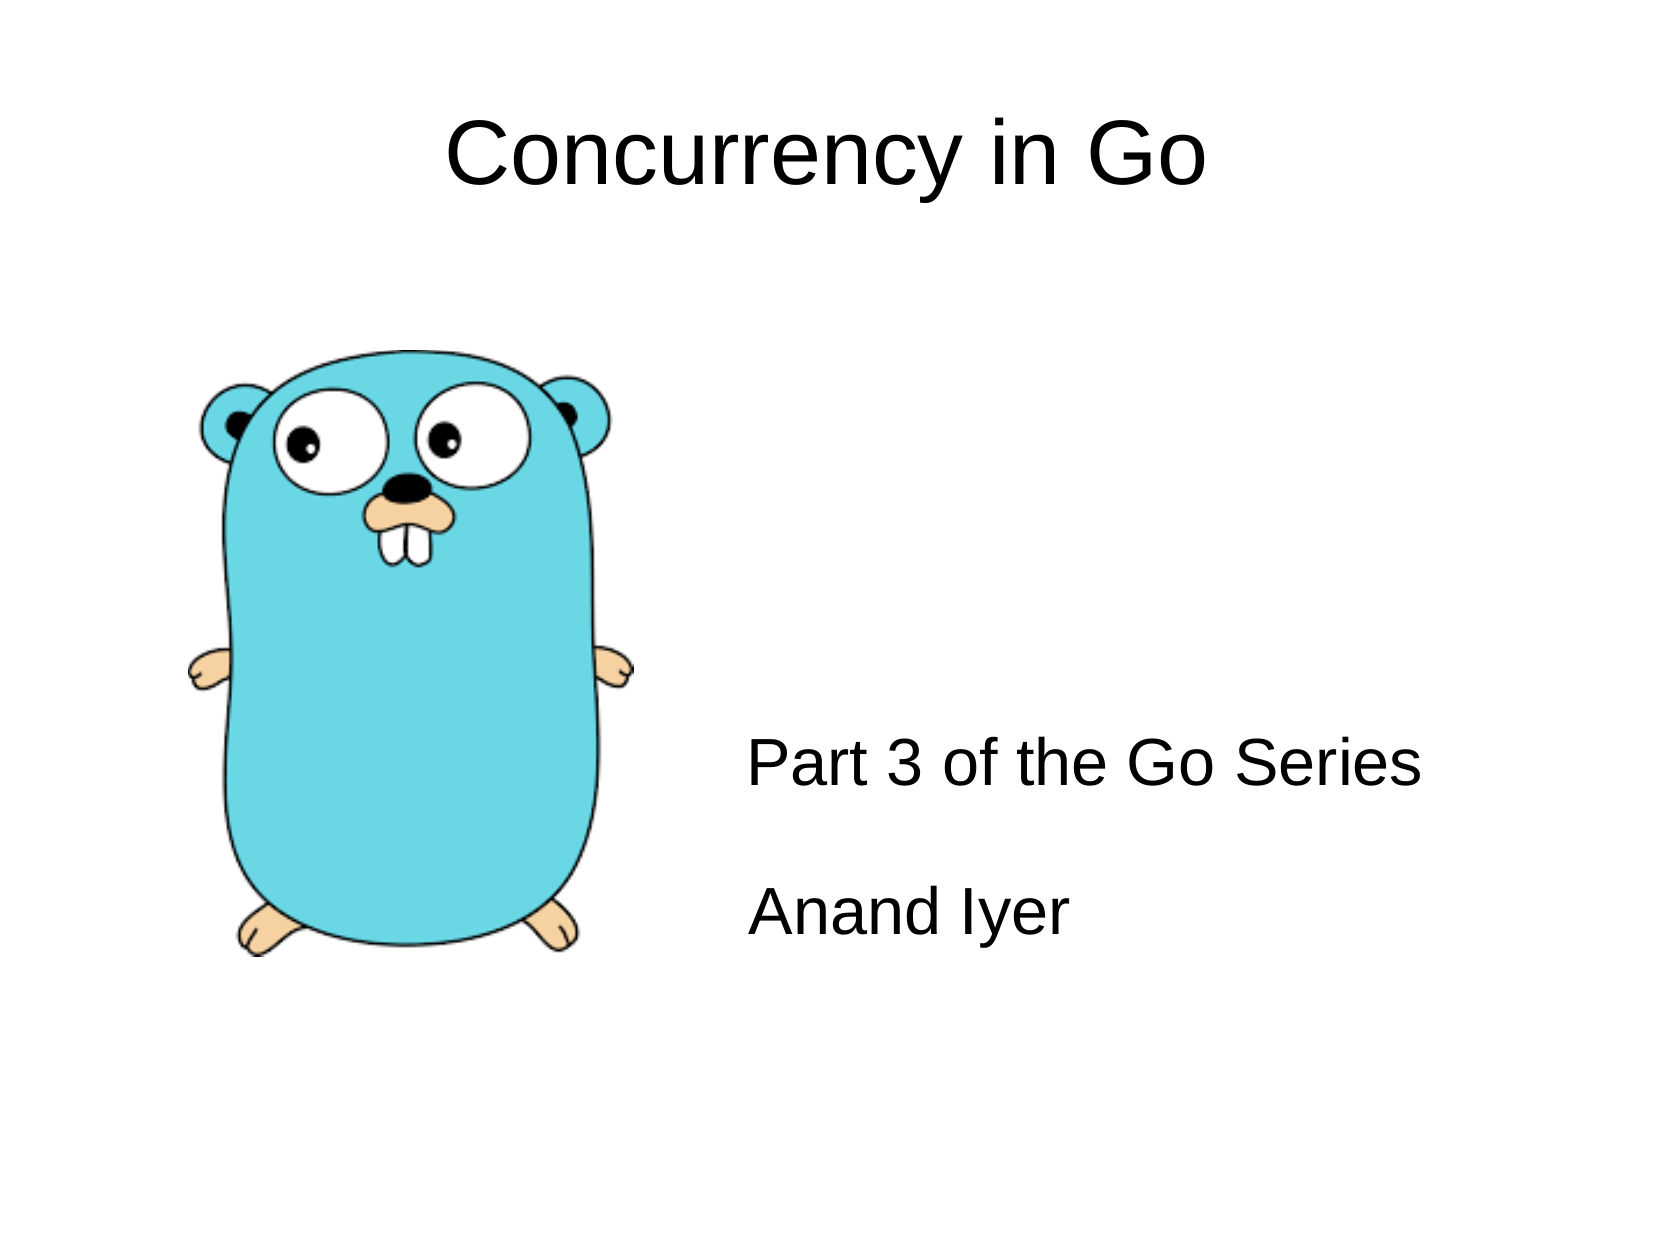

# Concurrency in Go
							Part 3 of the Go Series
 Anand Iyer